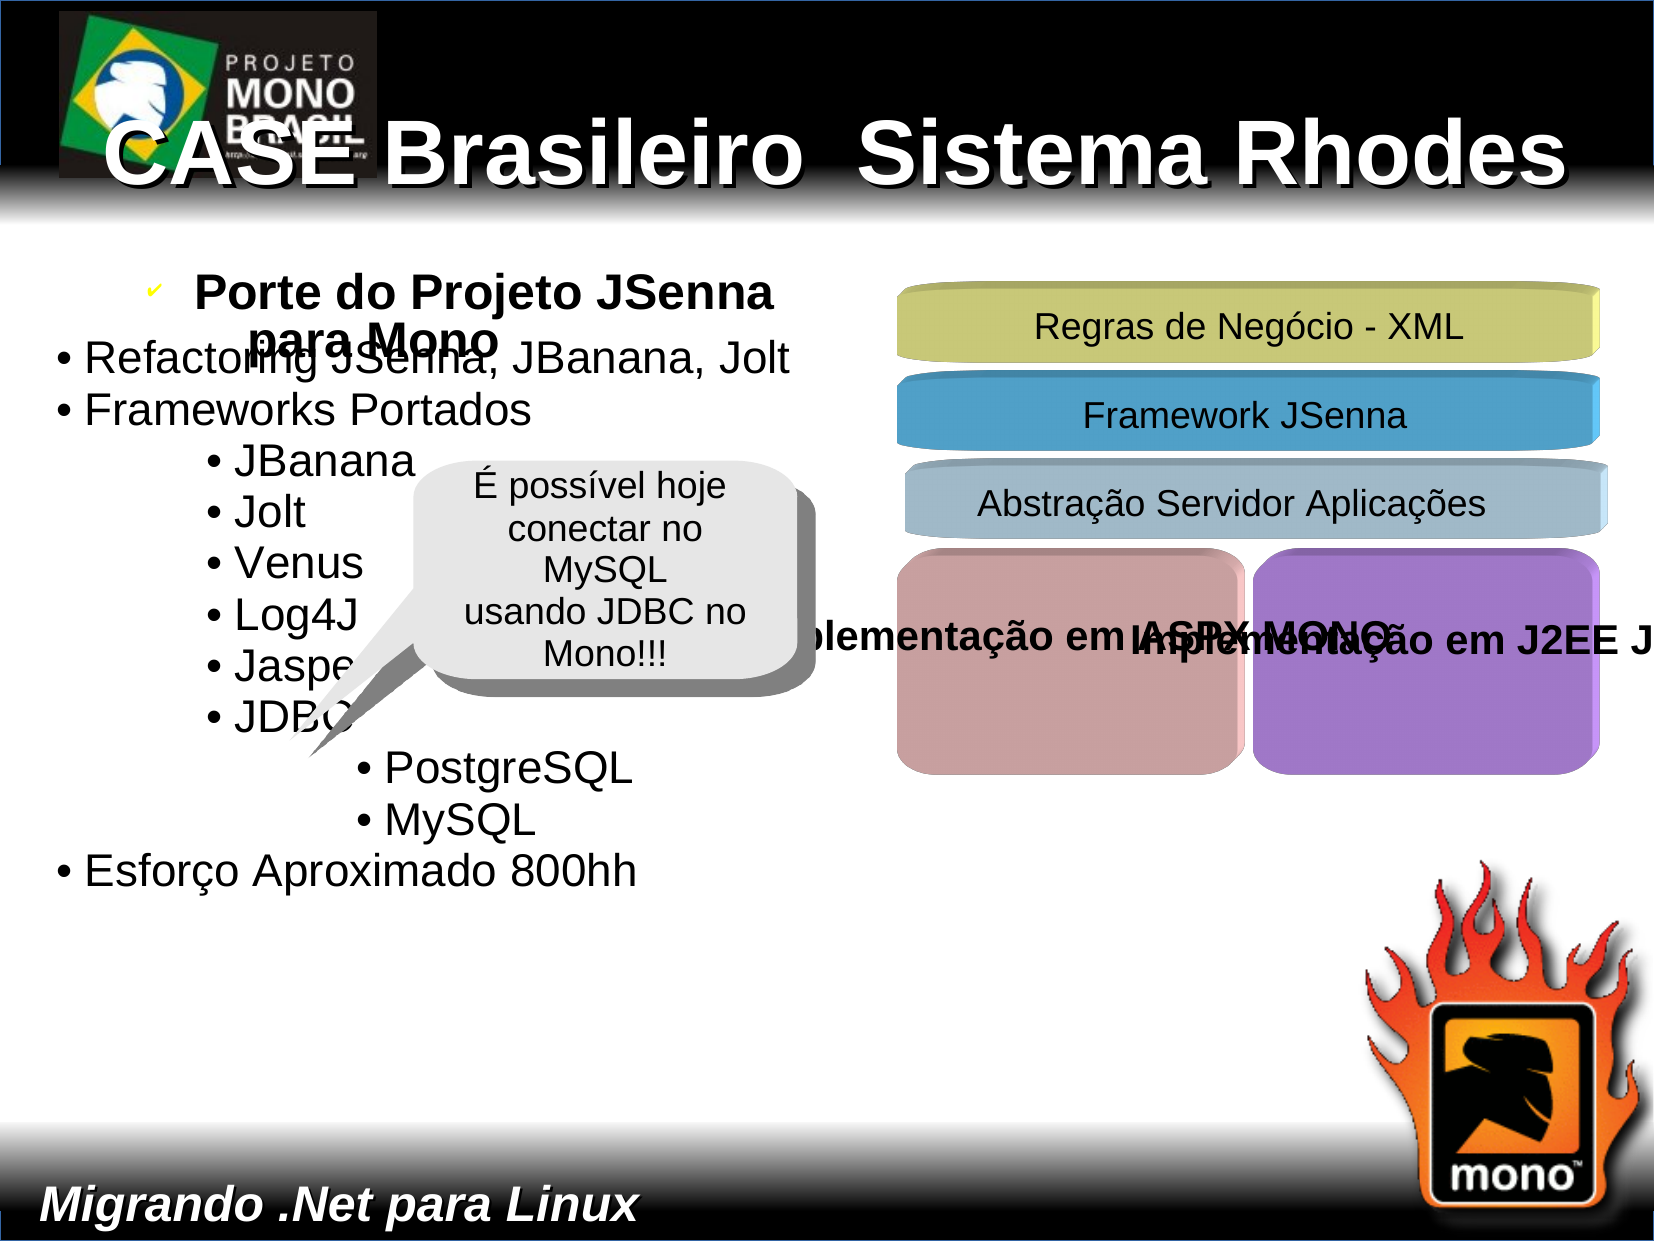

# CASE Brasileiro Sistema Rhodes
Porte do Projeto JSenna para Mono
Regras de Negócio - XML
 Refactoring JSenna, JBanana, Jolt
 Frameworks Portados
 JBanana
 Jolt
 Venus
 Log4J
 Jasper
 JDBC
 PostgreSQL
 MySQL
 Esforço Aproximado 800hh
Framework JSenna
É possível hoje
conectar no MySQL
usando JDBC no Mono!!!
Abstração Servidor Aplicações
Implementação em ASPX MONO
Implementação em J2EE Java
Migrando .Net para Linux